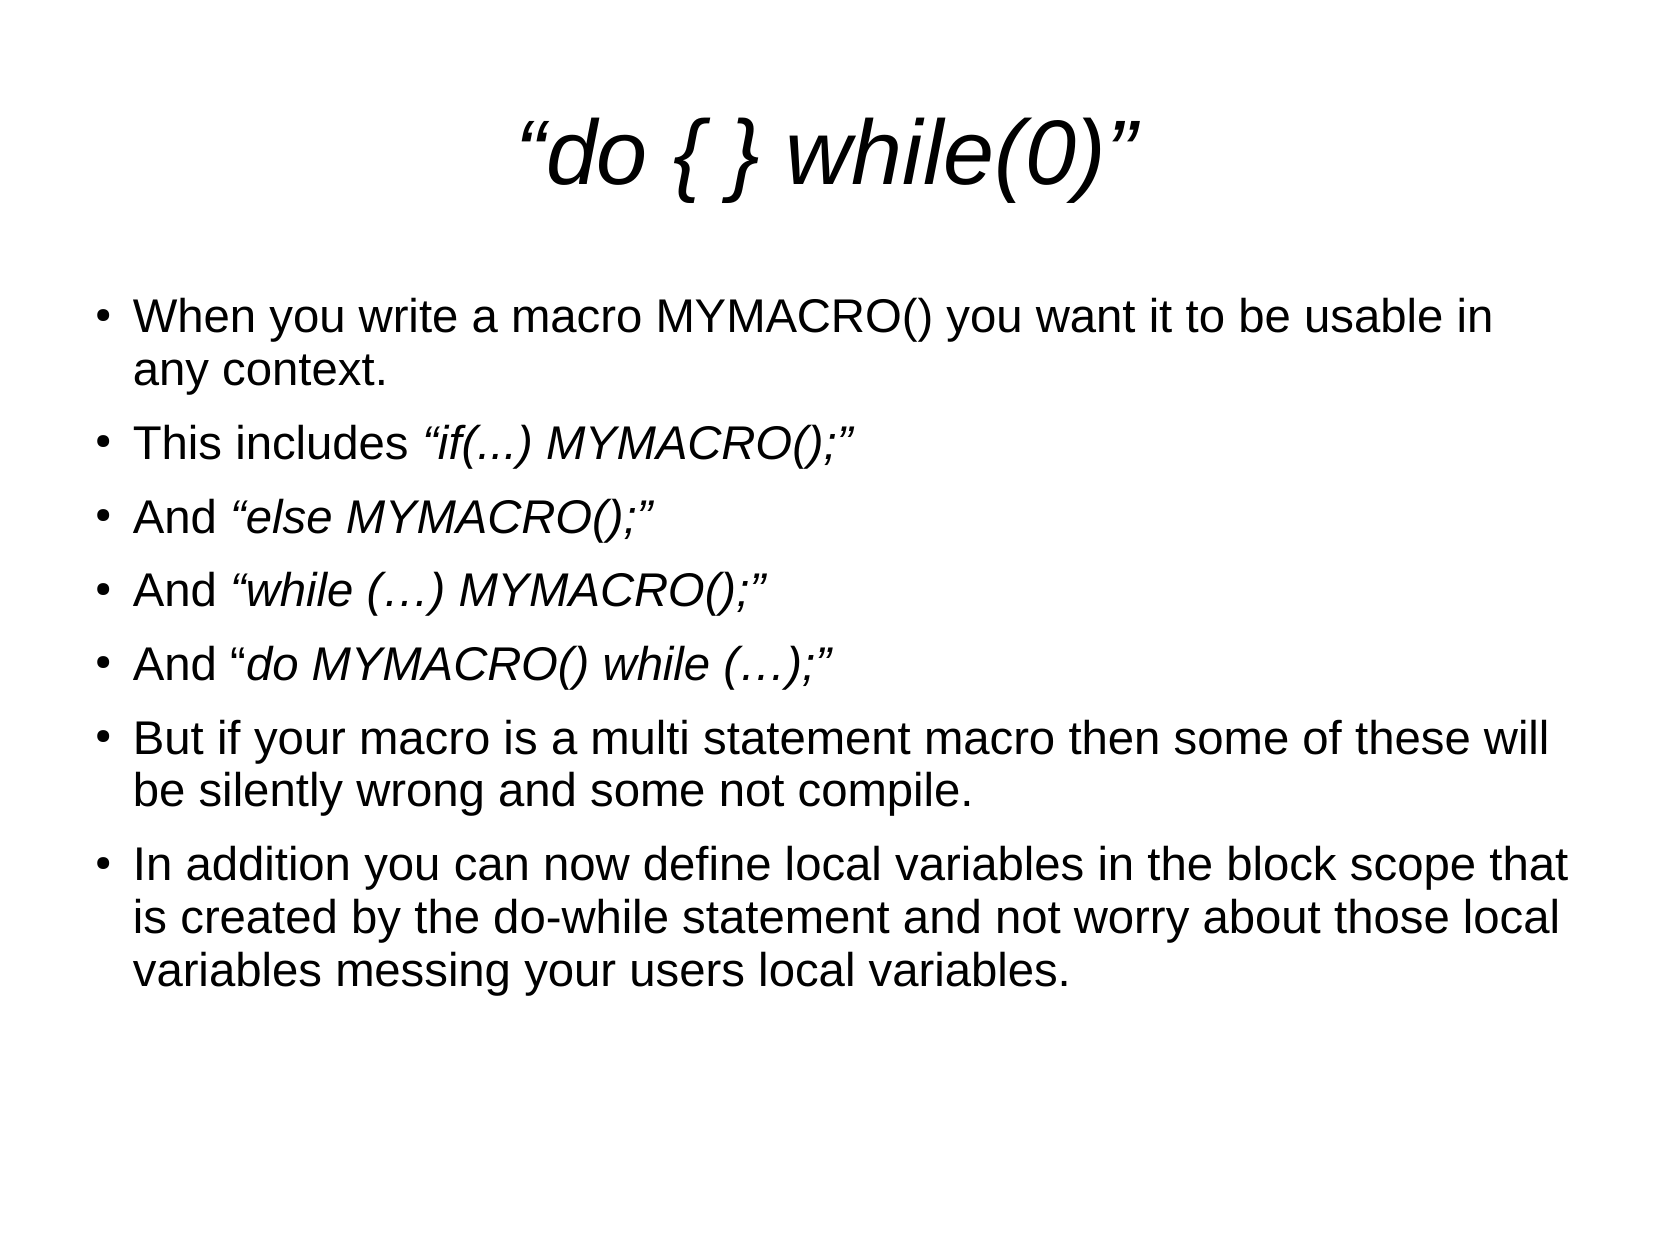

# “do { } while(0)”
When you write a macro MYMACRO() you want it to be usable in any context.
This includes “if(...) MYMACRO();”
And “else MYMACRO();”
And “while (…) MYMACRO();”
And “do MYMACRO() while (…);”
But if your macro is a multi statement macro then some of these will be silently wrong and some not compile.
In addition you can now define local variables in the block scope that is created by the do-while statement and not worry about those local variables messing your users local variables.